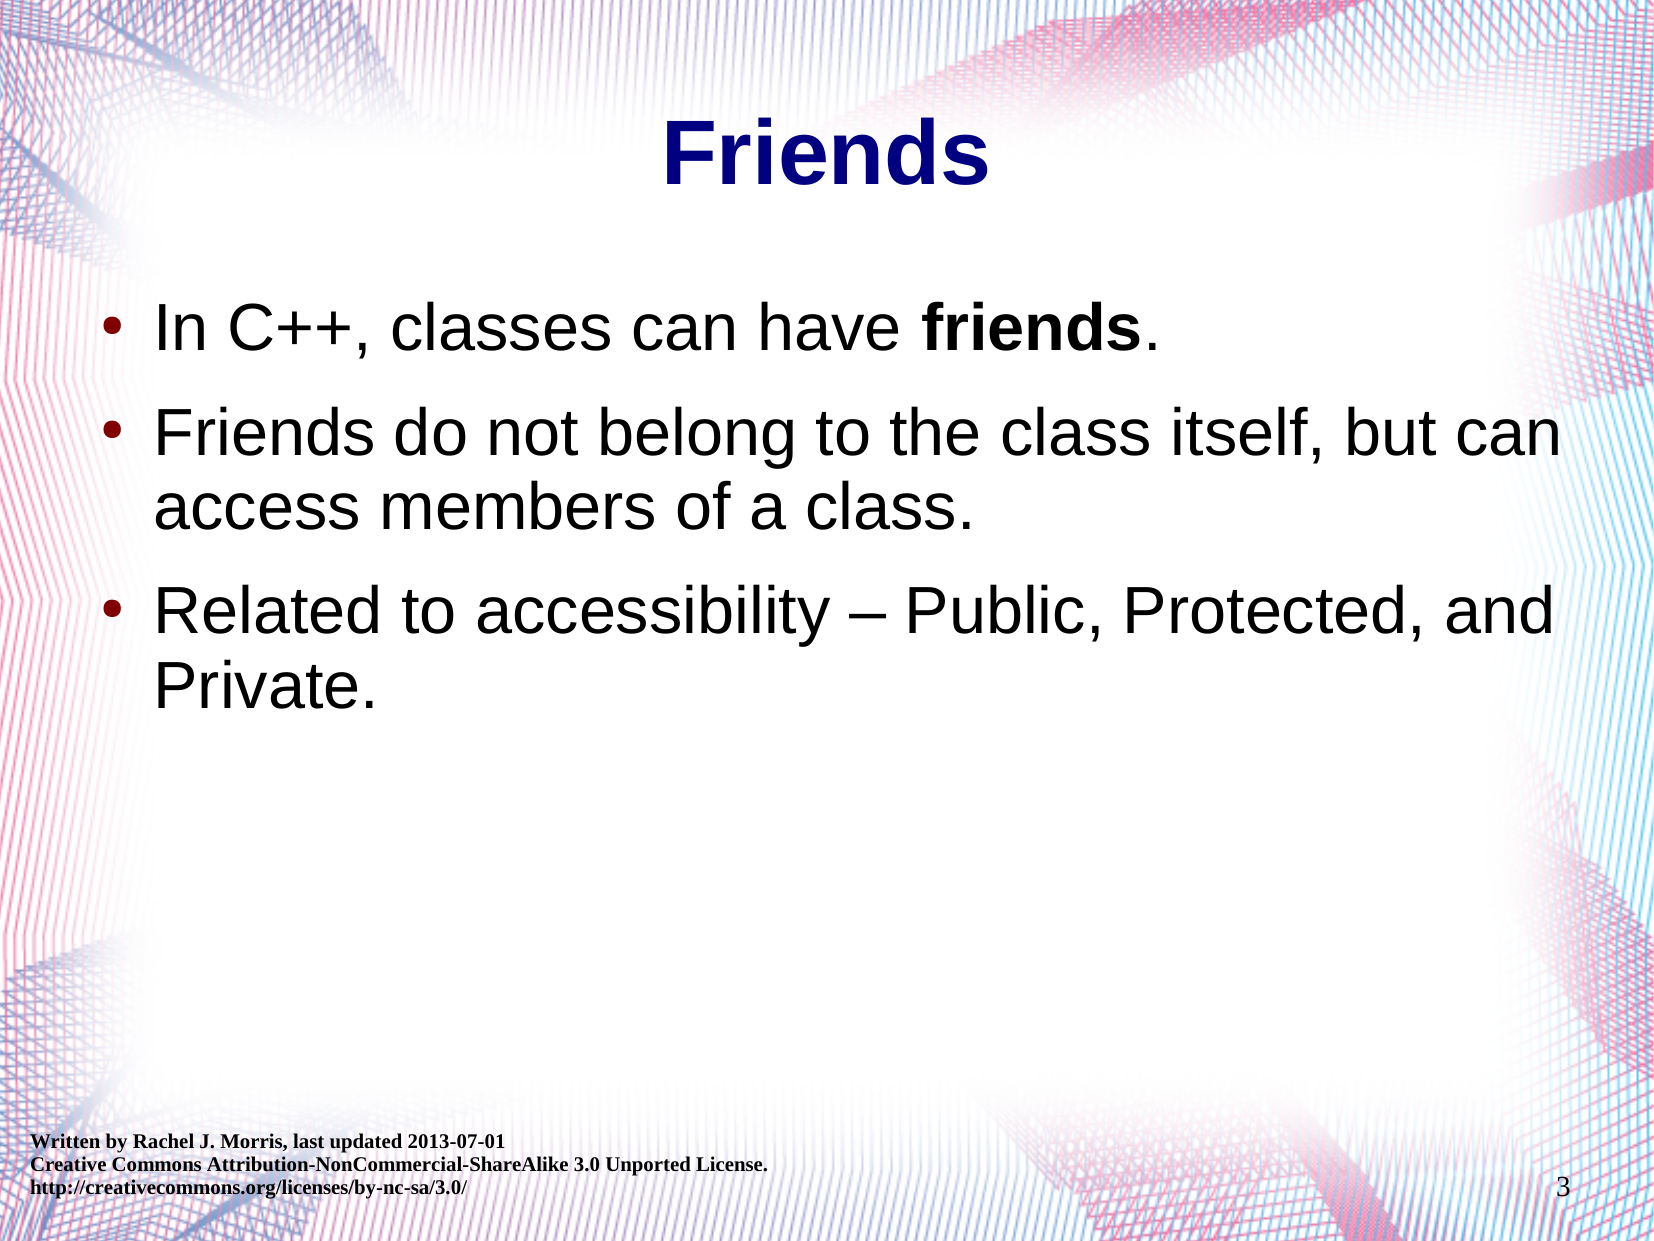

# Friends
In C++, classes can have friends.
Friends do not belong to the class itself, but can access members of a class.
Related to accessibility – Public, Protected, and Private.
3